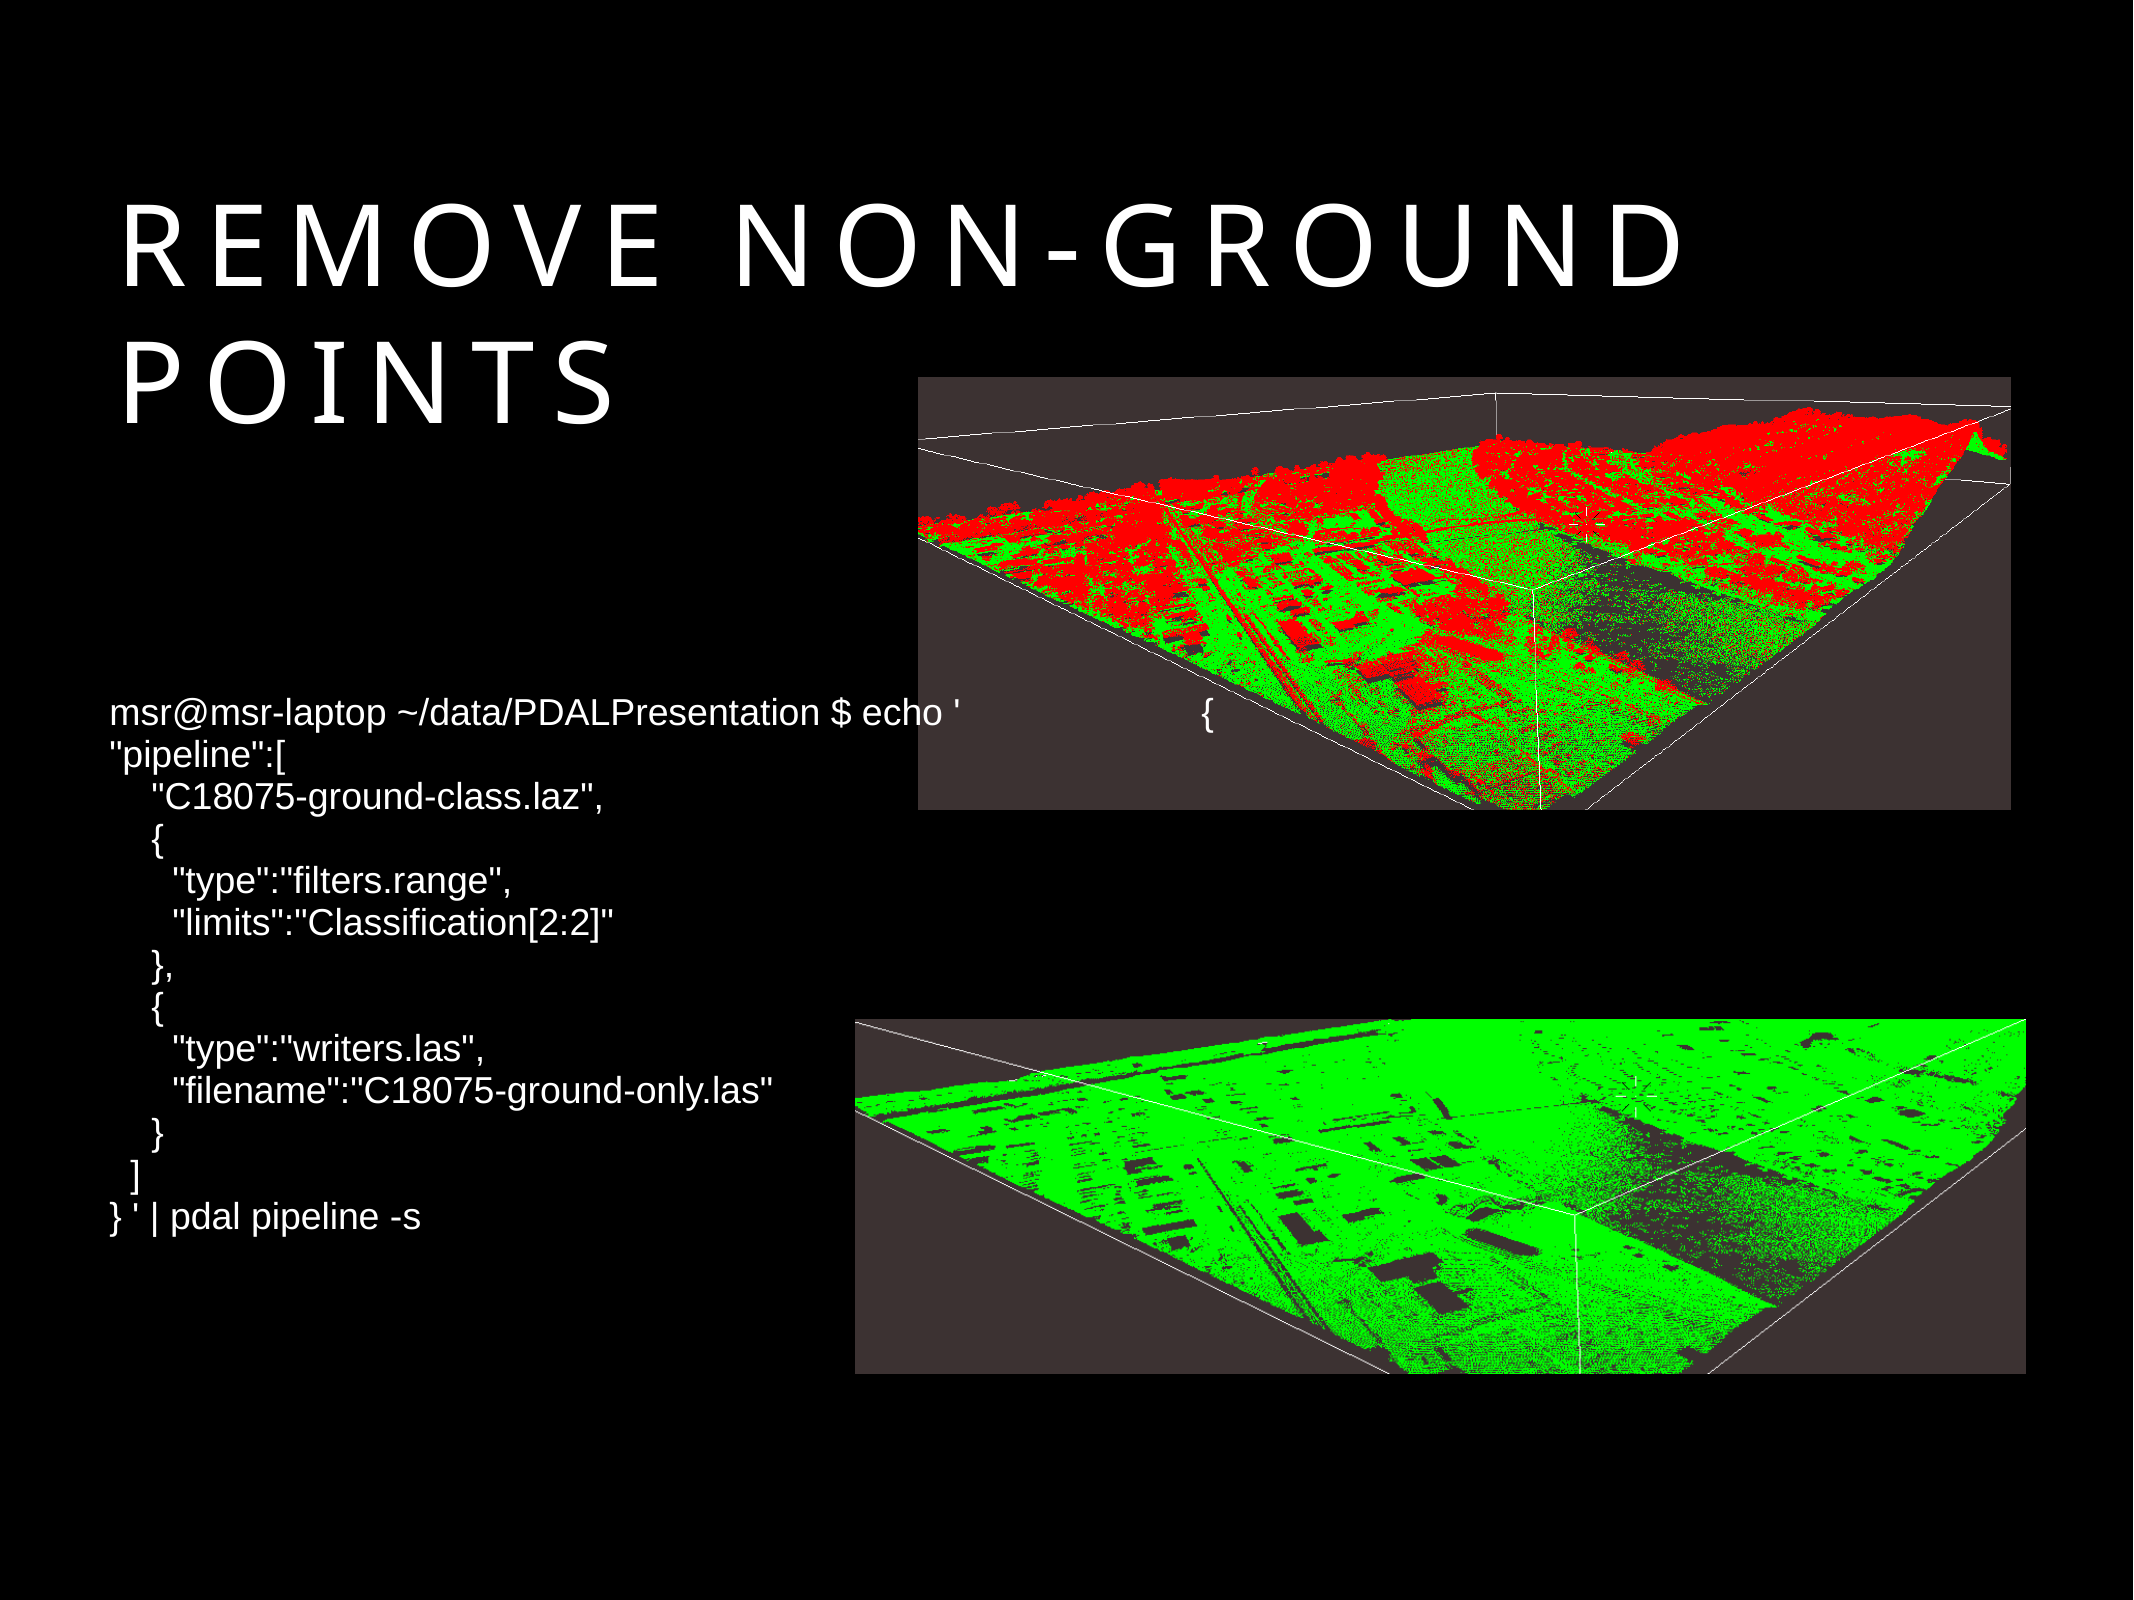

# Remove non-ground points
msr@msr-laptop ~/data/PDALPresentation $ echo ' {
"pipeline":[
 "C18075-ground-class.laz",
 {
 "type":"filters.range",
 "limits":"Classification[2:2]"
 },
 {
 "type":"writers.las",
 "filename":"C18075-ground-only.las"
 }
 ]
} ' | pdal pipeline -s